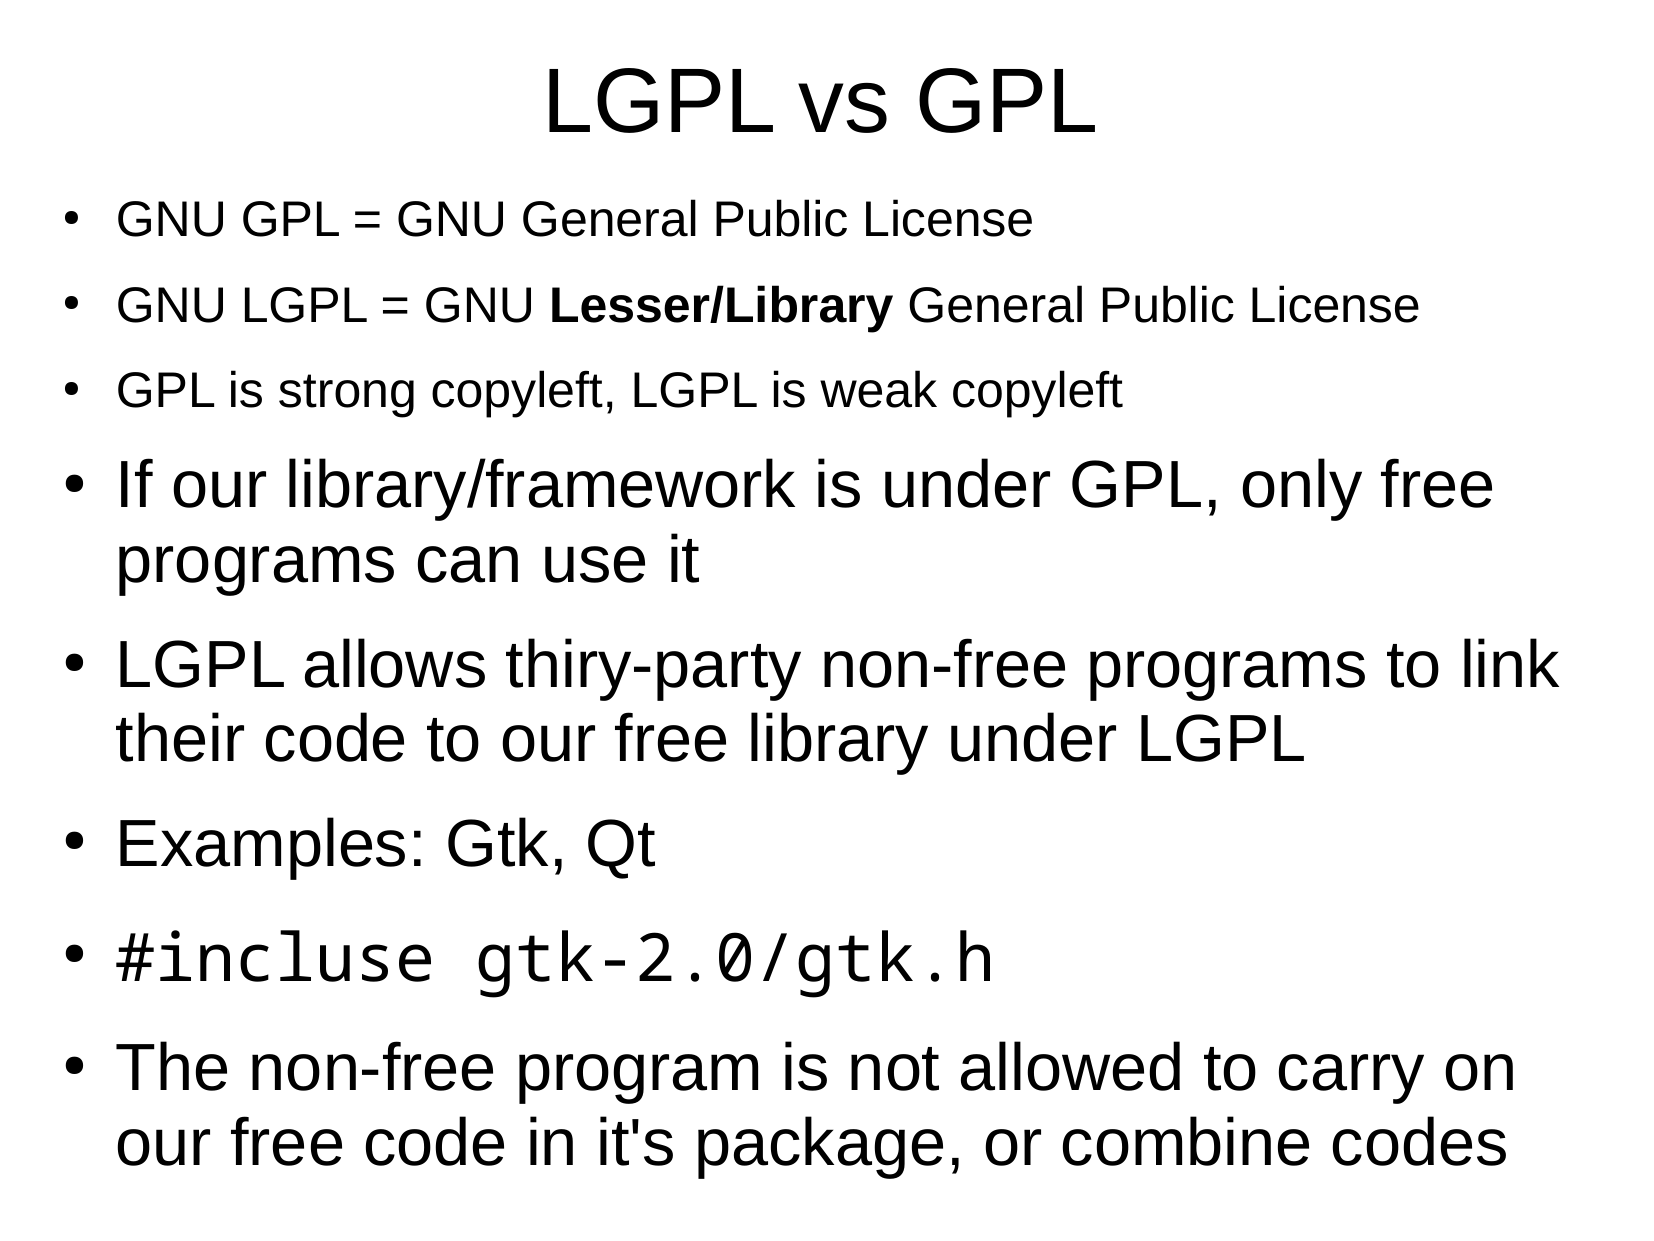

# LGPL vs GPL
GNU GPL = GNU General Public License
GNU LGPL = GNU Lesser/Library General Public License
GPL is strong copyleft, LGPL is weak copyleft
If our library/framework is under GPL, only free programs can use it
LGPL allows thiry-party non-free programs to link their code to our free library under LGPL
Examples: Gtk, Qt
#incluse gtk-2.0/gtk.h
The non-free program is not allowed to carry on our free code in it's package, or combine codes